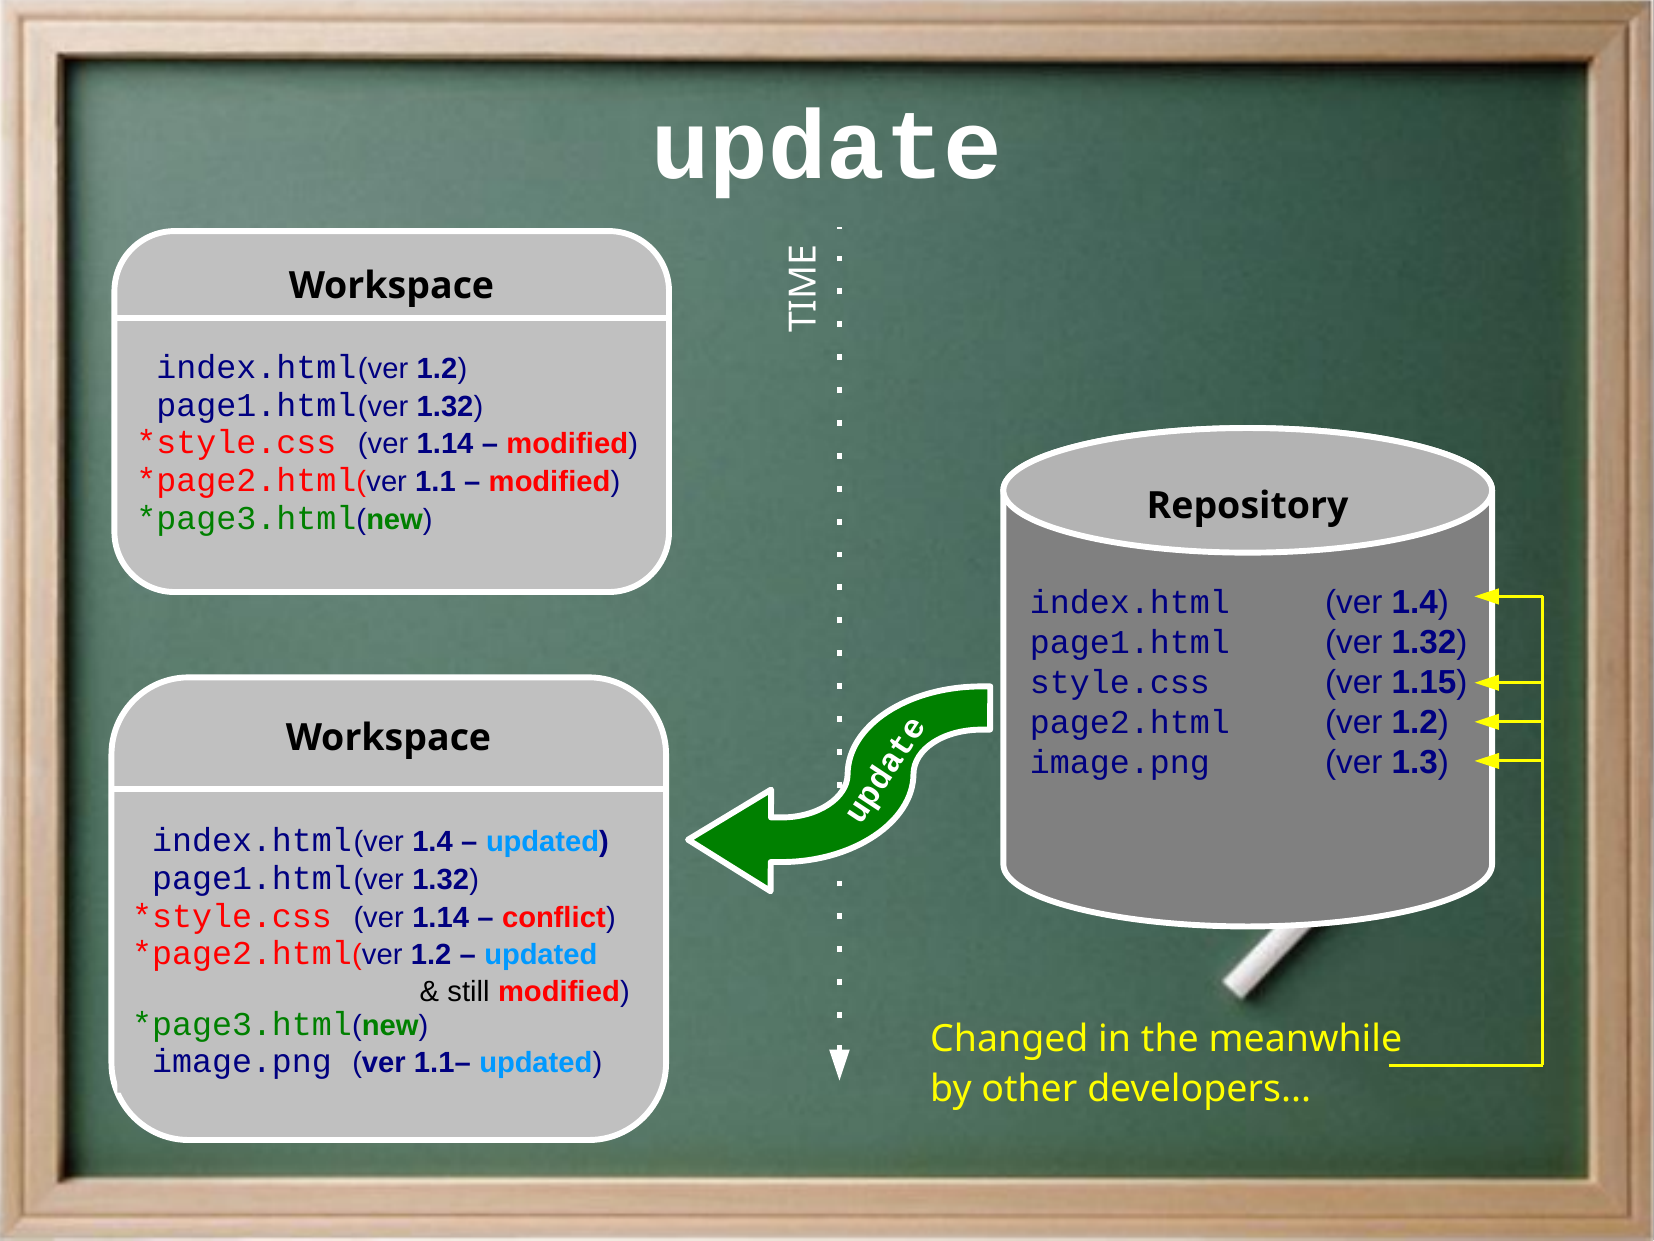

# update
TIME
Workspace
 index.html	(ver 1.2)
 page1.html	(ver 1.32)
*style.css	(ver 1.14 – modified)
*page2.html(ver 1.1 – modified)
*page3.html(new)
Repository
index.html 		(ver 1.4)
page1.html		(ver 1.32)
style.css		(ver 1.15)
page2.html		(ver 1.2)
image.png		(ver 1.3)
Changed in the meanwhile
by other developers...
Workspace
 index.html	(ver 1.4 – updated)
 page1.html	(ver 1.32)
*style.css	(ver 1.14 – conflict)
*page2.html(ver 1.2 – updated
			 & still modified)
*page3.html(new)
 image.png (ver 1.1– updated)
update